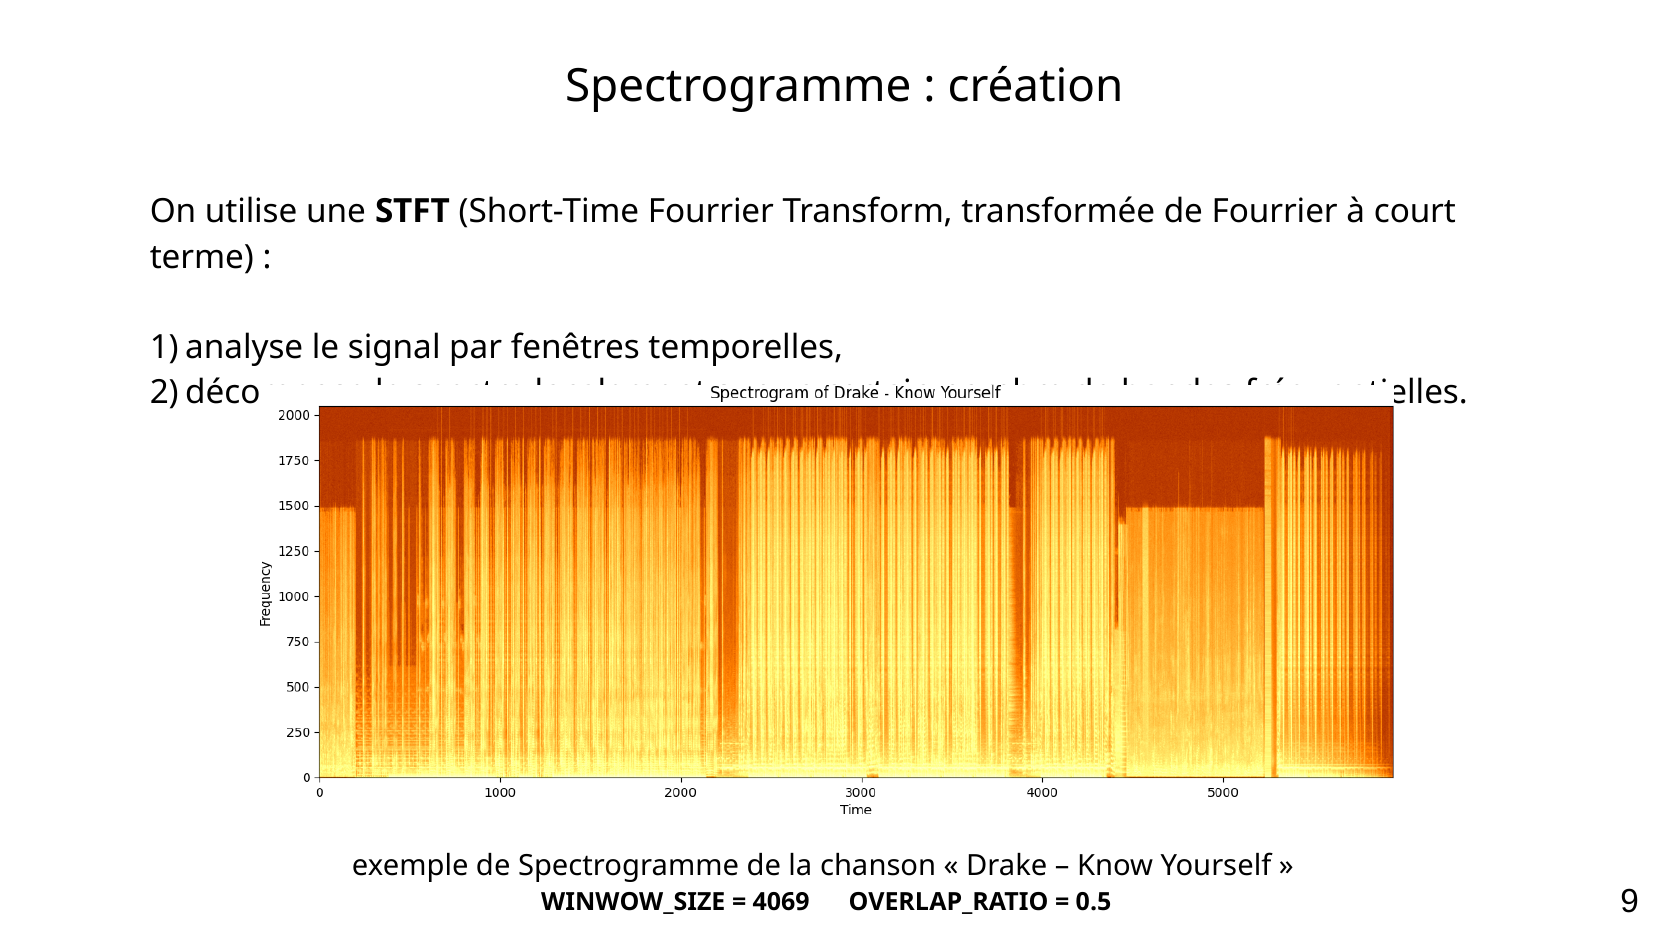

Spectrogramme : création
On utilise une STFT (Short-Time Fourrier Transform, transformée de Fourrier à court terme) :
analyse le signal par fenêtres temporelles,
décompose le spectre localement sur un certain nombre de bandes fréquentielles.
exemple de Spectrogramme de la chanson « Drake – Know Yourself »
WINWOW_SIZE = 4069 OVERLAP_RATIO = 0.5